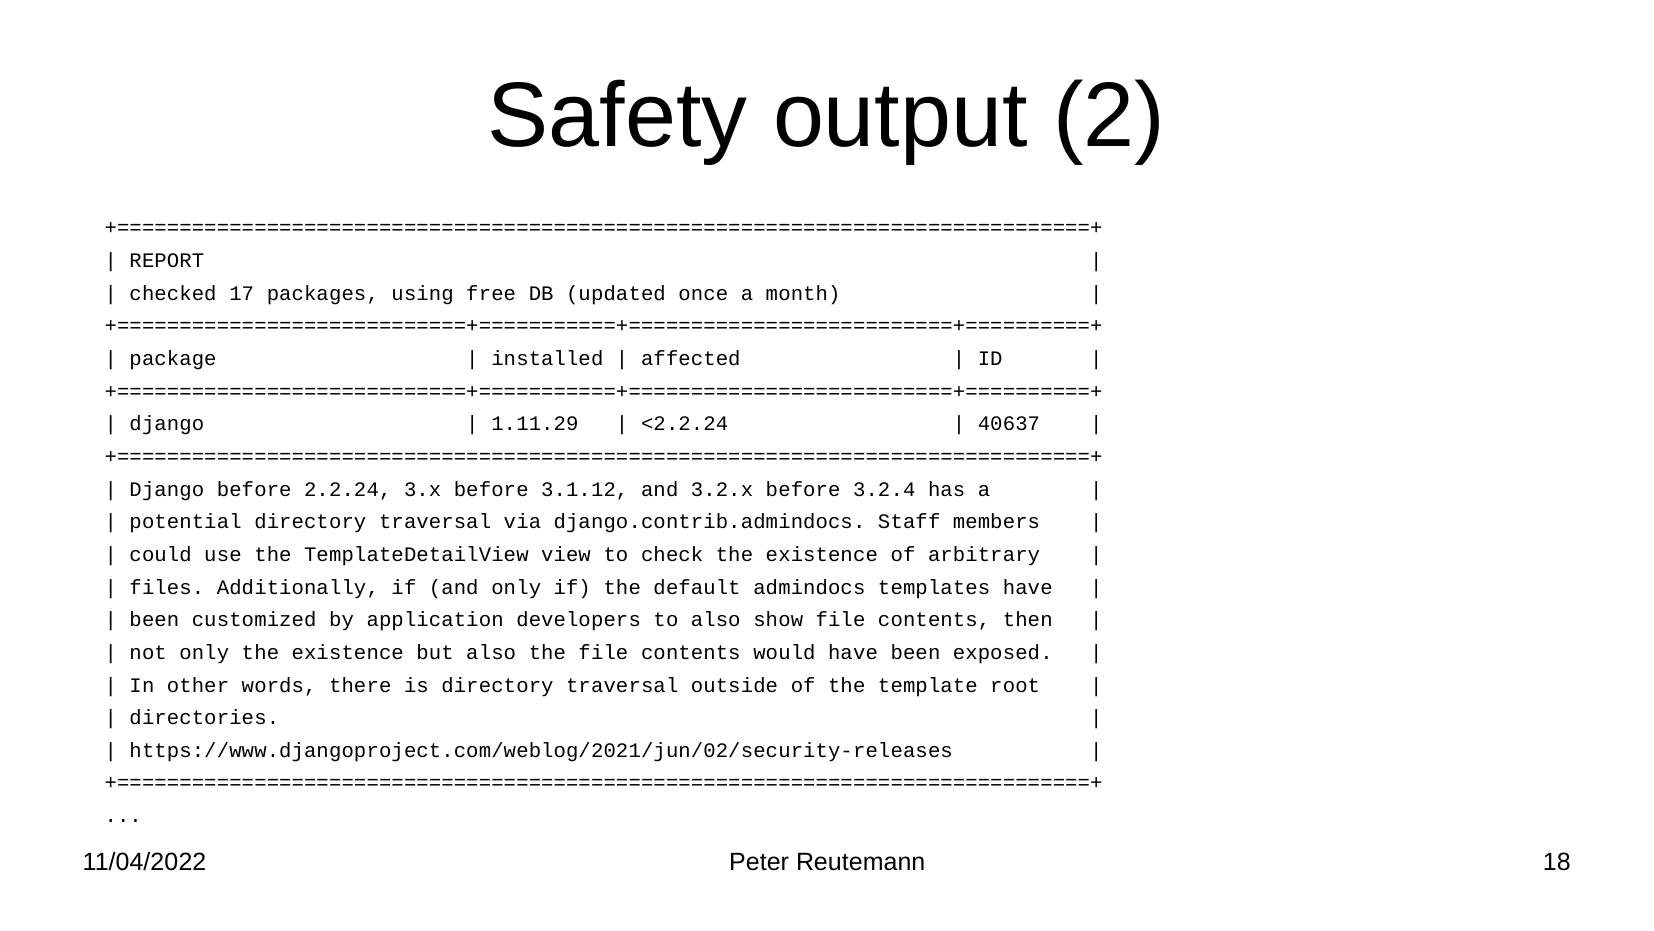

# Safety output (2)
+==============================================================================+
| REPORT |
| checked 17 packages, using free DB (updated once a month) |
+============================+===========+==========================+==========+
| package | installed | affected | ID |
+============================+===========+==========================+==========+
| django | 1.11.29 | <2.2.24 | 40637 |
+==============================================================================+
| Django before 2.2.24, 3.x before 3.1.12, and 3.2.x before 3.2.4 has a |
| potential directory traversal via django.contrib.admindocs. Staff members |
| could use the TemplateDetailView view to check the existence of arbitrary |
| files. Additionally, if (and only if) the default admindocs templates have |
| been customized by application developers to also show file contents, then |
| not only the existence but also the file contents would have been exposed. |
| In other words, there is directory traversal outside of the template root |
| directories. |
| https://www.djangoproject.com/weblog/2021/jun/02/security-releases |
+==============================================================================+
...
11/04/2022
Peter Reutemann
18